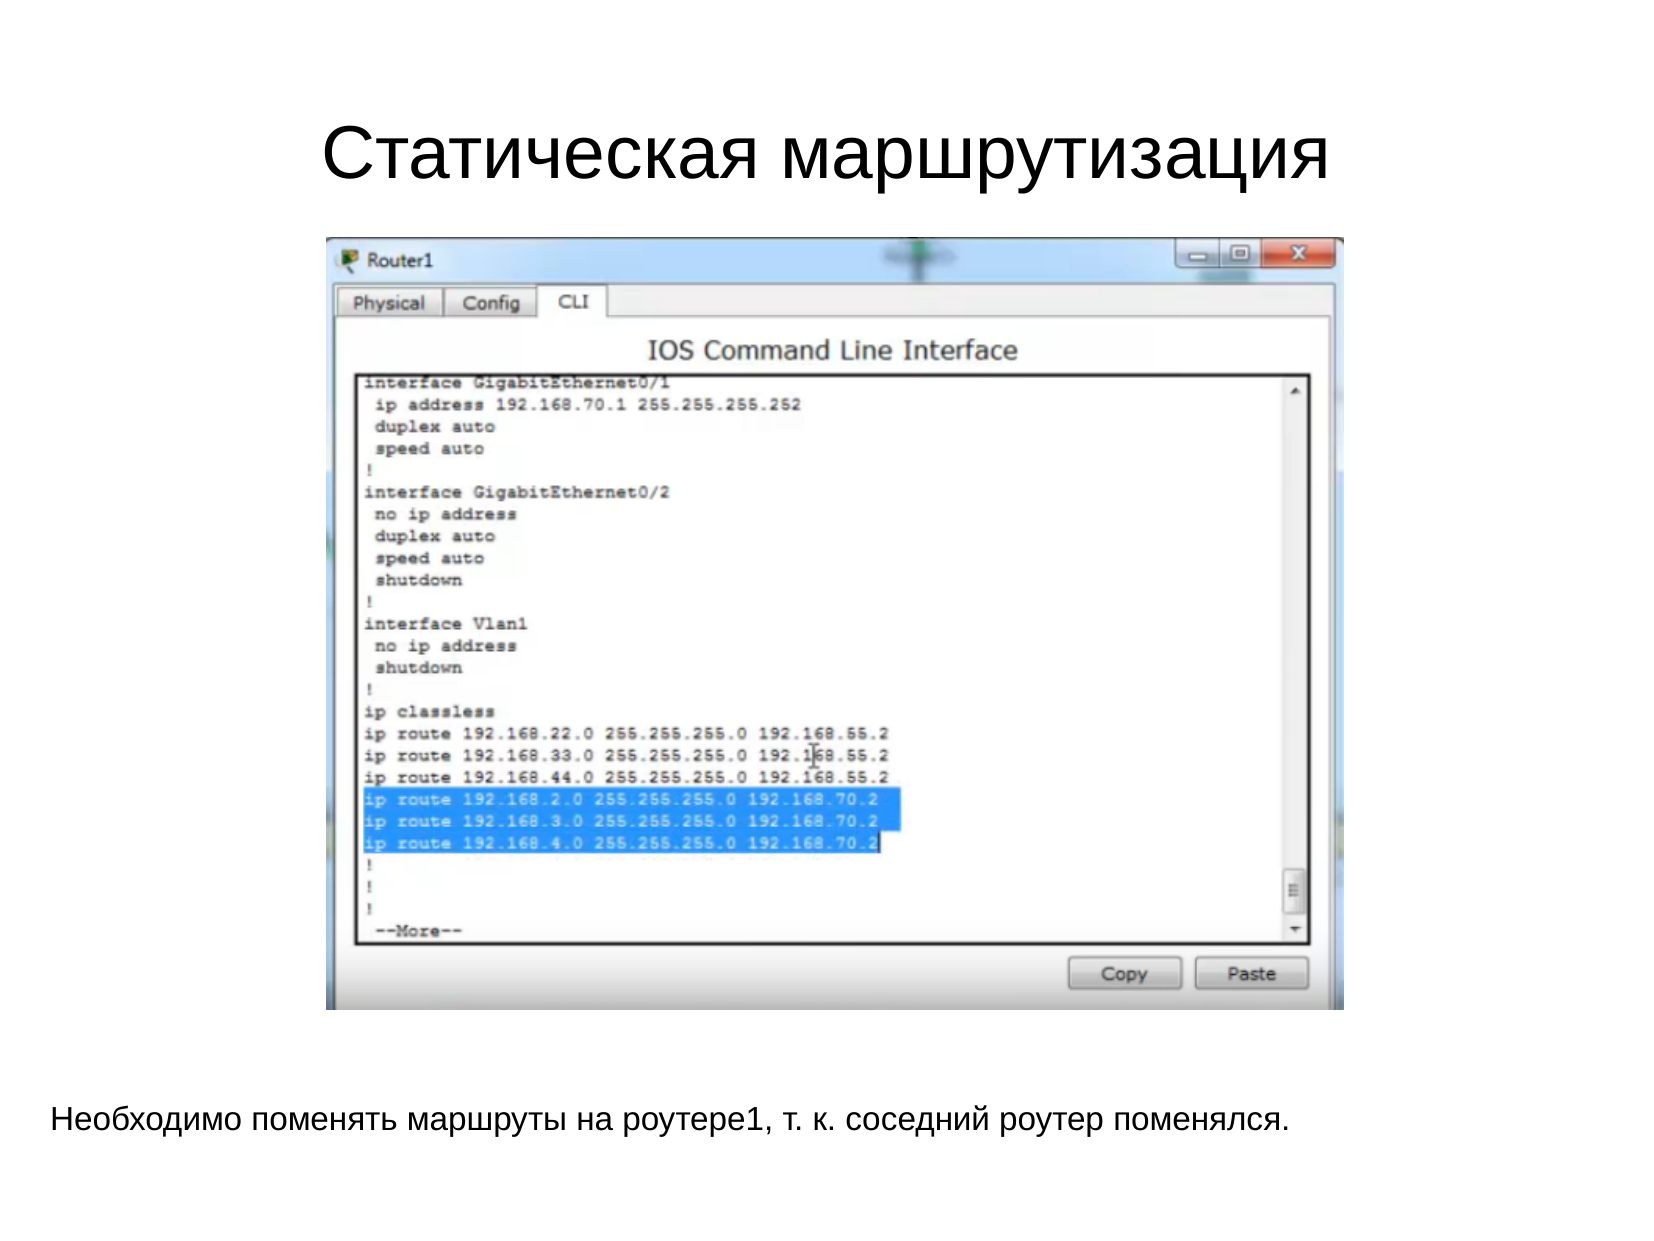

# Статическая маршрутизация
Необходимо поменять маршруты на роутере1, т. к. соседний роутер поменялся.